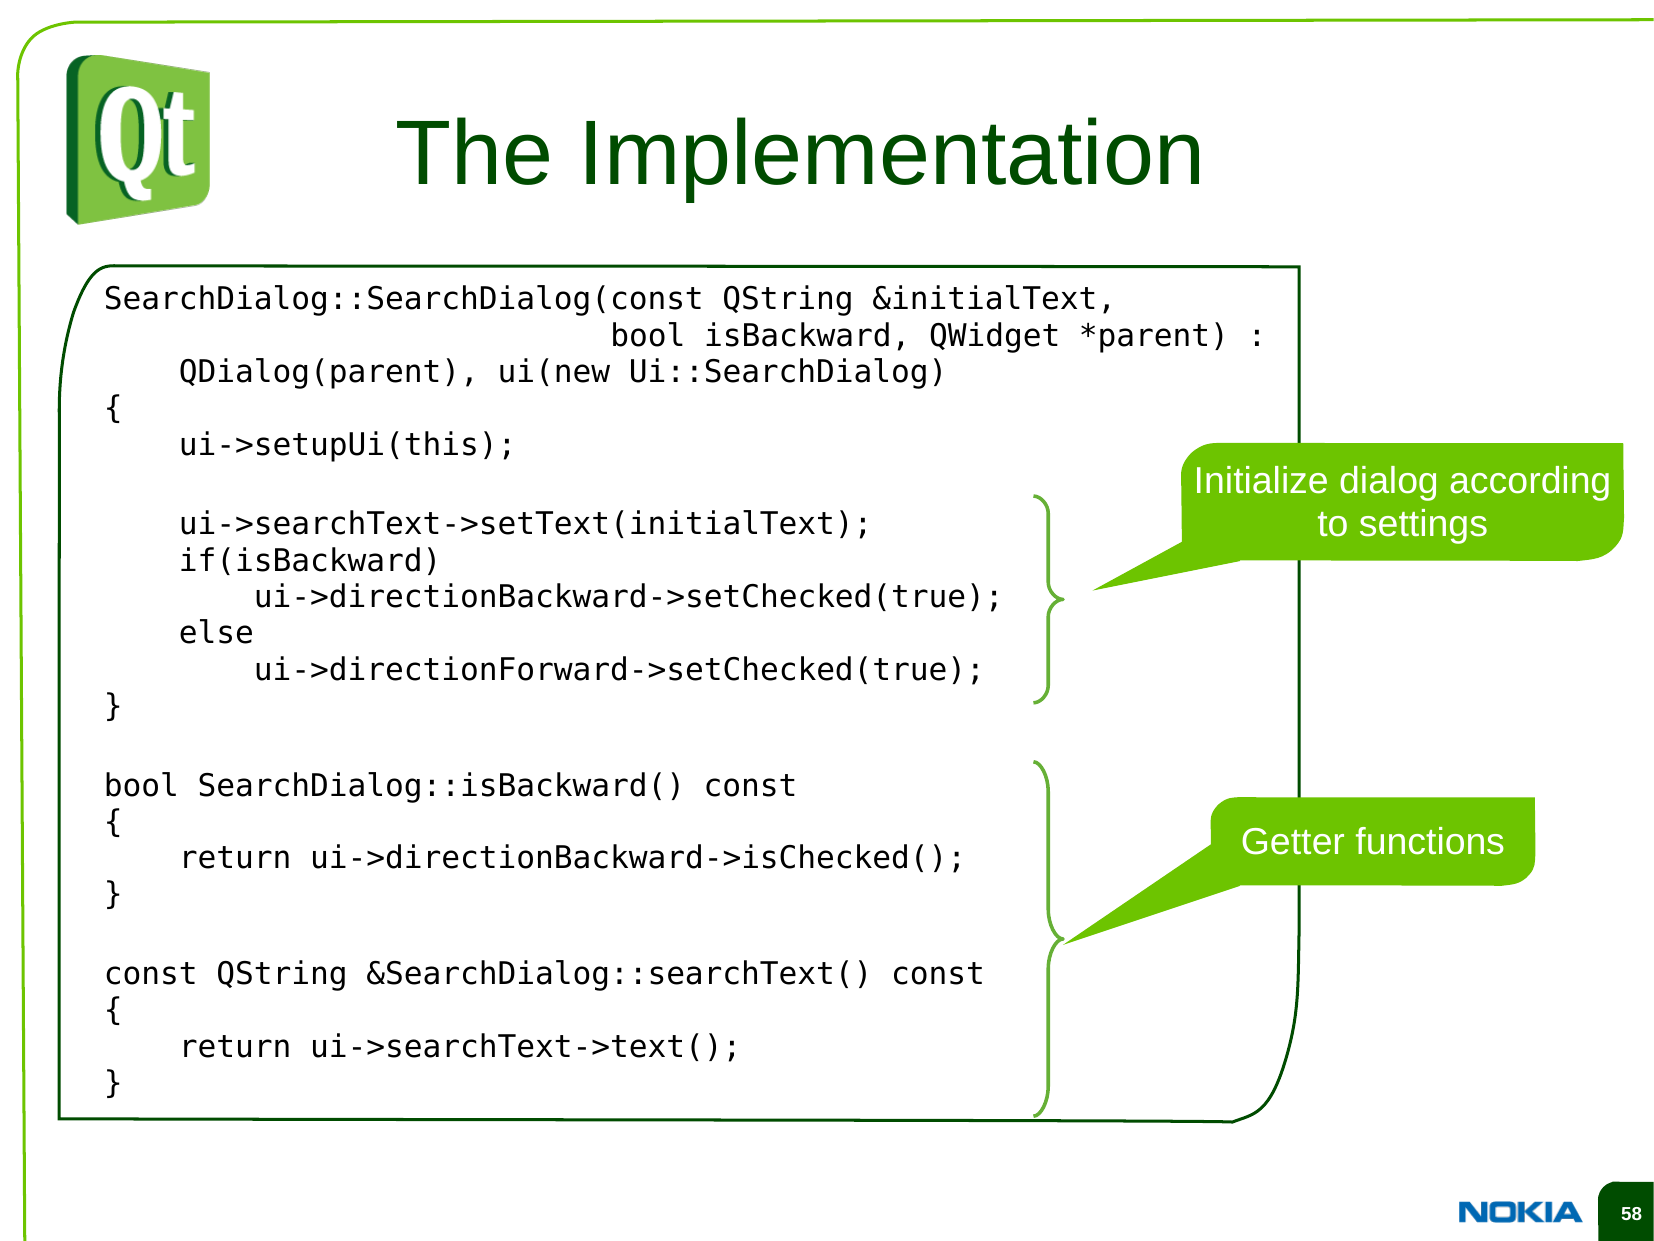

# The Implementation
SearchDialog::SearchDialog(const QString &initialText,
 bool isBackward, QWidget *parent) :
 QDialog(parent), ui(new Ui::SearchDialog)
{
 ui->setupUi(this);
 ui->searchText->setText(initialText);
 if(isBackward)
 ui->directionBackward->setChecked(true);
 else
 ui->directionForward->setChecked(true);
}
bool SearchDialog::isBackward() const
{
 return ui->directionBackward->isChecked();
}
const QString &SearchDialog::searchText() const
{
 return ui->searchText->text();
}
Initialize dialog according
to settings
Getter functions